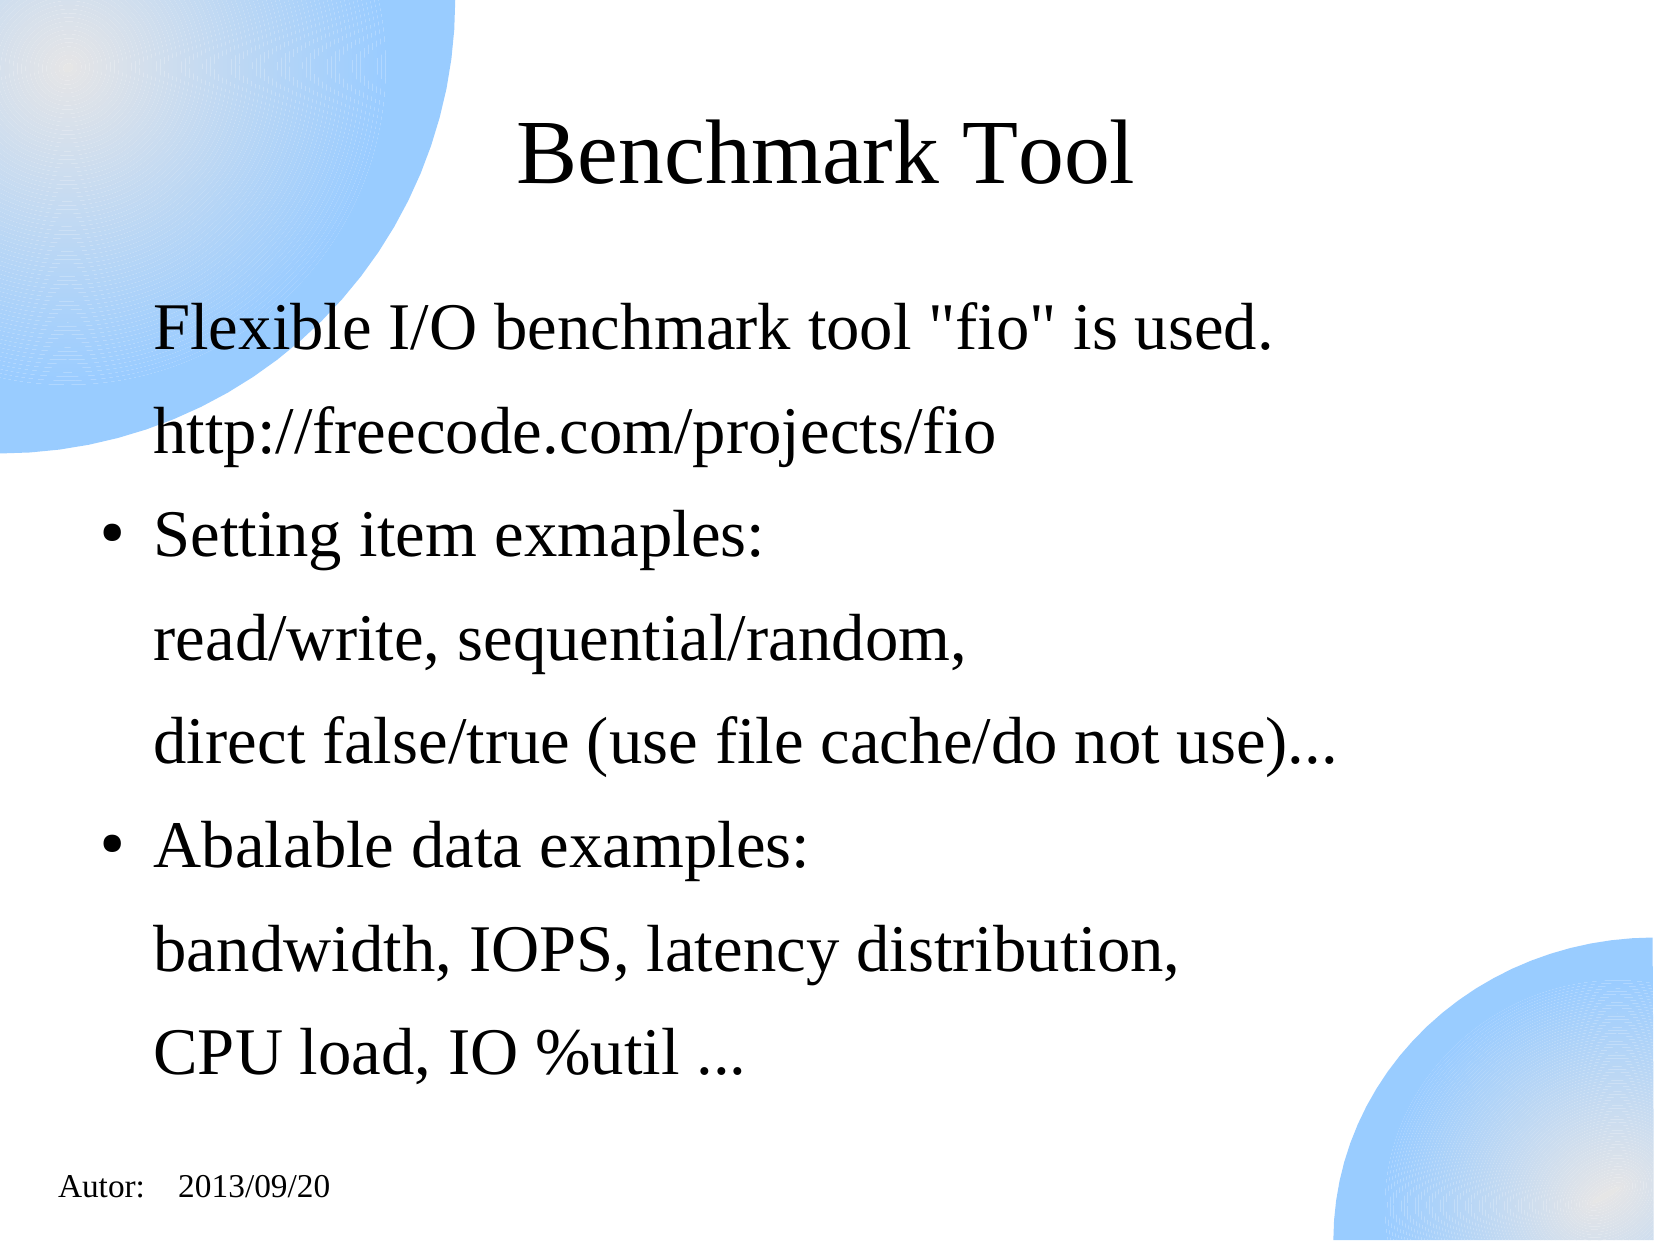

# Benchmark Tool
Flexible I/O benchmark tool "fio" is used.
http://freecode.com/projects/fio
Setting item exmaples:
read/write, sequential/random,
direct false/true (use file cache/do not use)...
Abalable data examples:
bandwidth, IOPS, latency distribution,
CPU load, IO %util ...